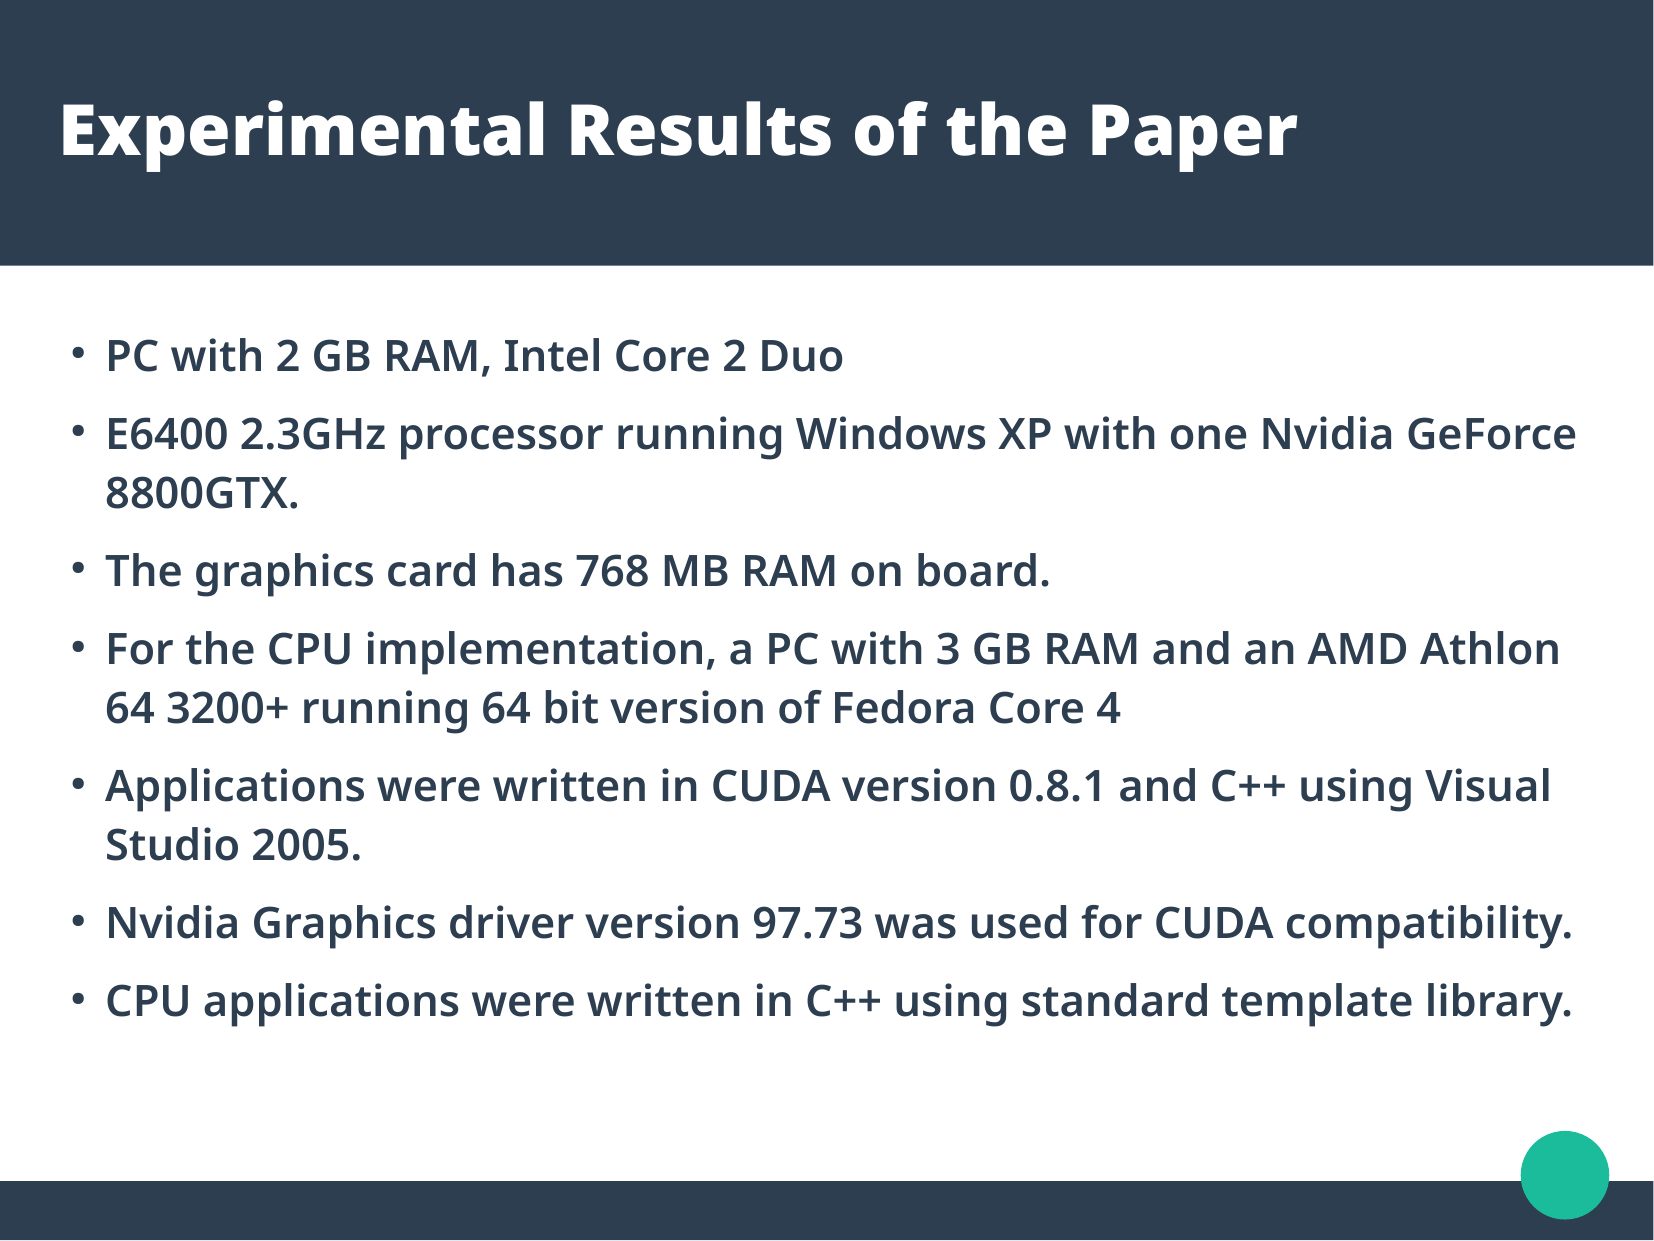

# Experimental Results of the Paper
PC with 2 GB RAM, Intel Core 2 Duo
E6400 2.3GHz processor running Windows XP with one Nvidia GeForce 8800GTX.
The graphics card has 768 MB RAM on board.
For the CPU implementation, a PC with 3 GB RAM and an AMD Athlon 64 3200+ running 64 bit version of Fedora Core 4
Applications were written in CUDA version 0.8.1 and C++ using Visual Studio 2005.
Nvidia Graphics driver version 97.73 was used for CUDA compatibility.
CPU applications were written in C++ using standard template library.